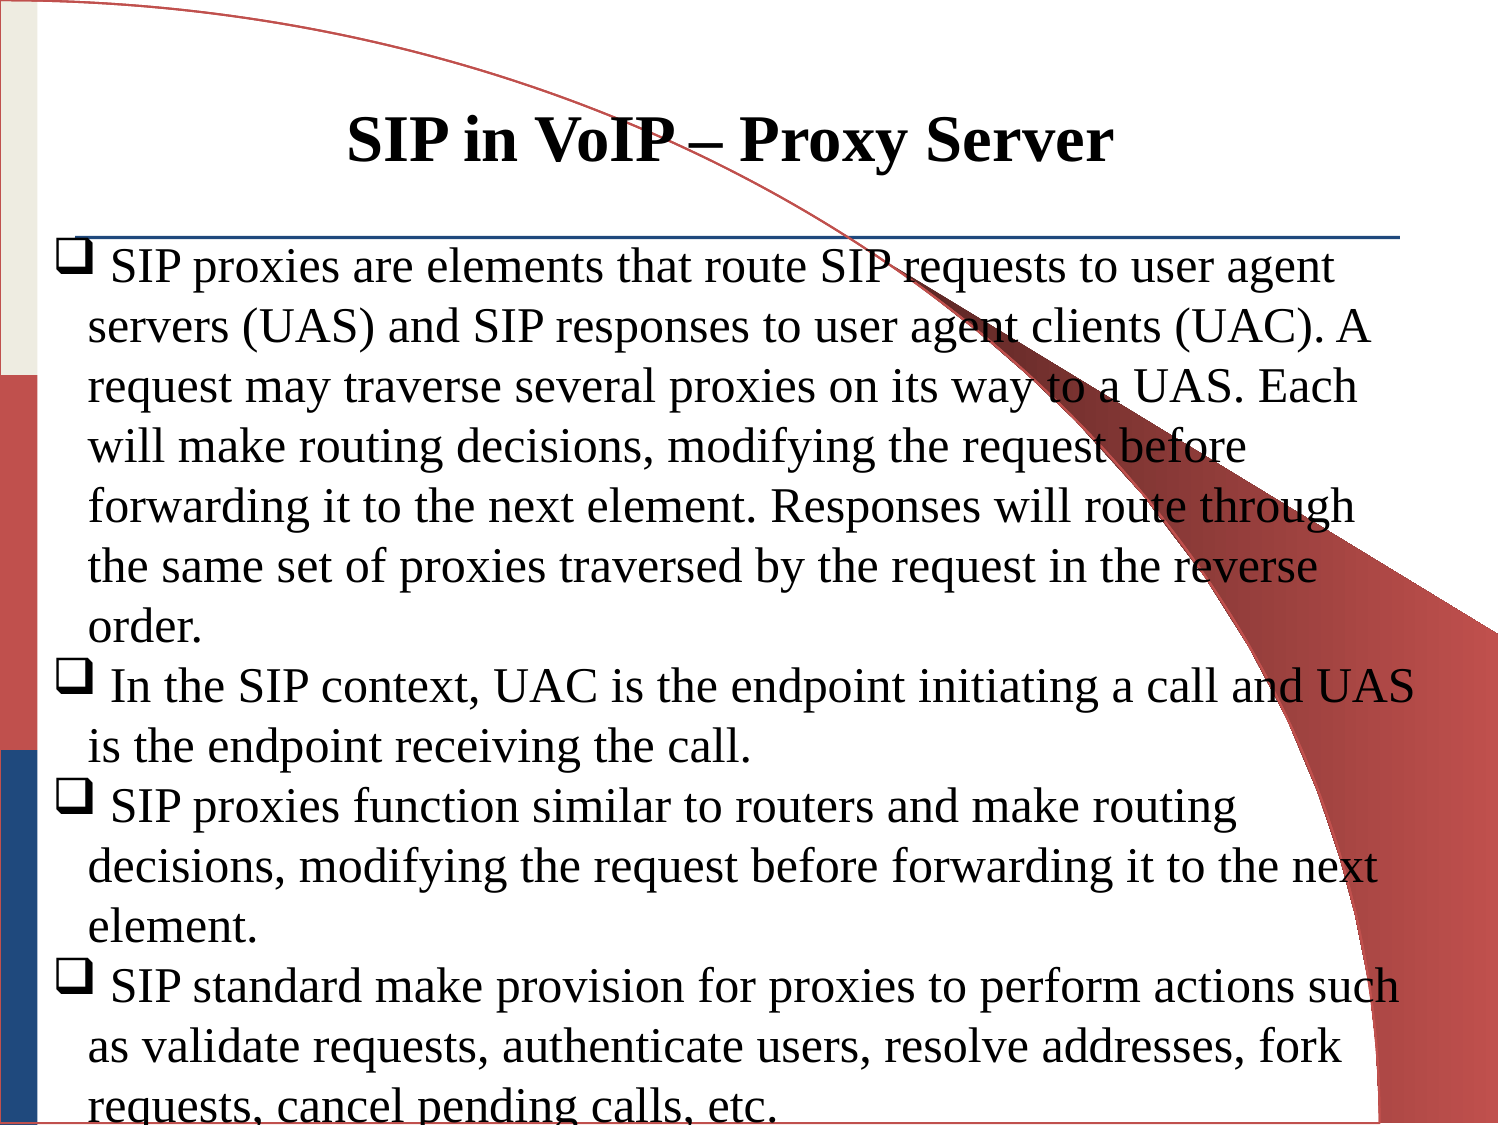

SIP in VoIP – Proxy Server
 SIP proxies are elements that route SIP requests to user agent servers (UAS) and SIP responses to user agent clients (UAC). A request may traverse several proxies on its way to a UAS. Each will make routing decisions, modifying the request before forwarding it to the next element. Responses will route through the same set of proxies traversed by the request in the reverse order.
 In the SIP context, UAC is the endpoint initiating a call and UAS is the endpoint receiving the call.
 SIP proxies function similar to routers and make routing decisions, modifying the request before forwarding it to the next element.
 SIP standard make provision for proxies to perform actions such as validate requests, authenticate users, resolve addresses, fork requests, cancel pending calls, etc.